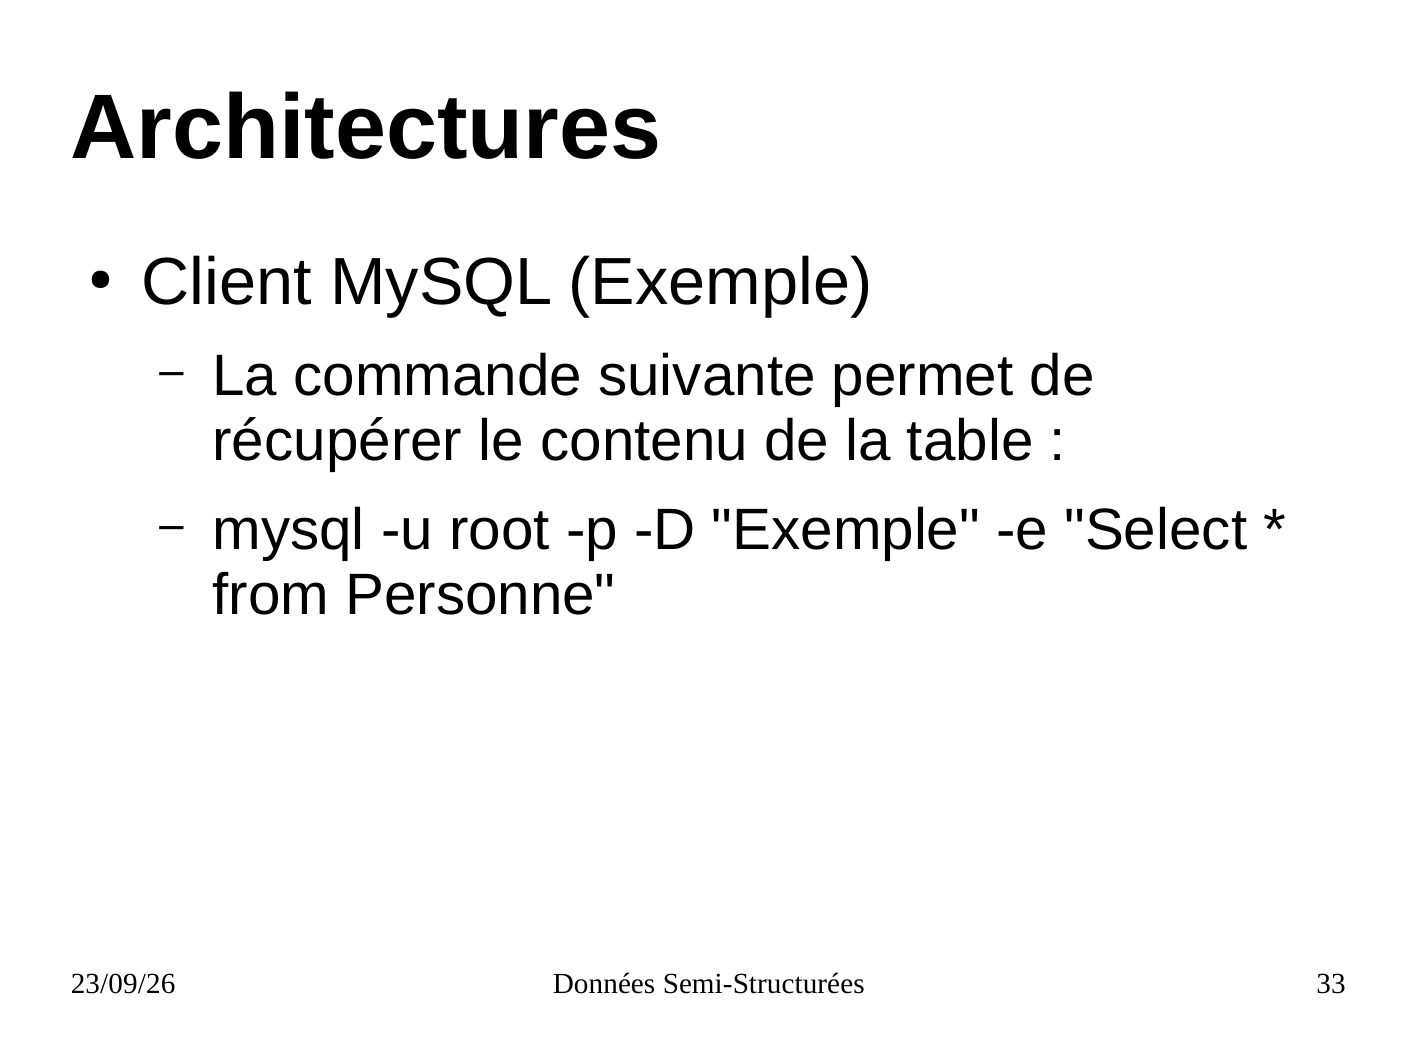

# Architectures
Client MySQL (Exemple)
La commande suivante permet de récupérer le contenu de la table :
mysql -u root -p -D "Exemple" -e "Select * from Personne"
Données Semi-Structurées
33